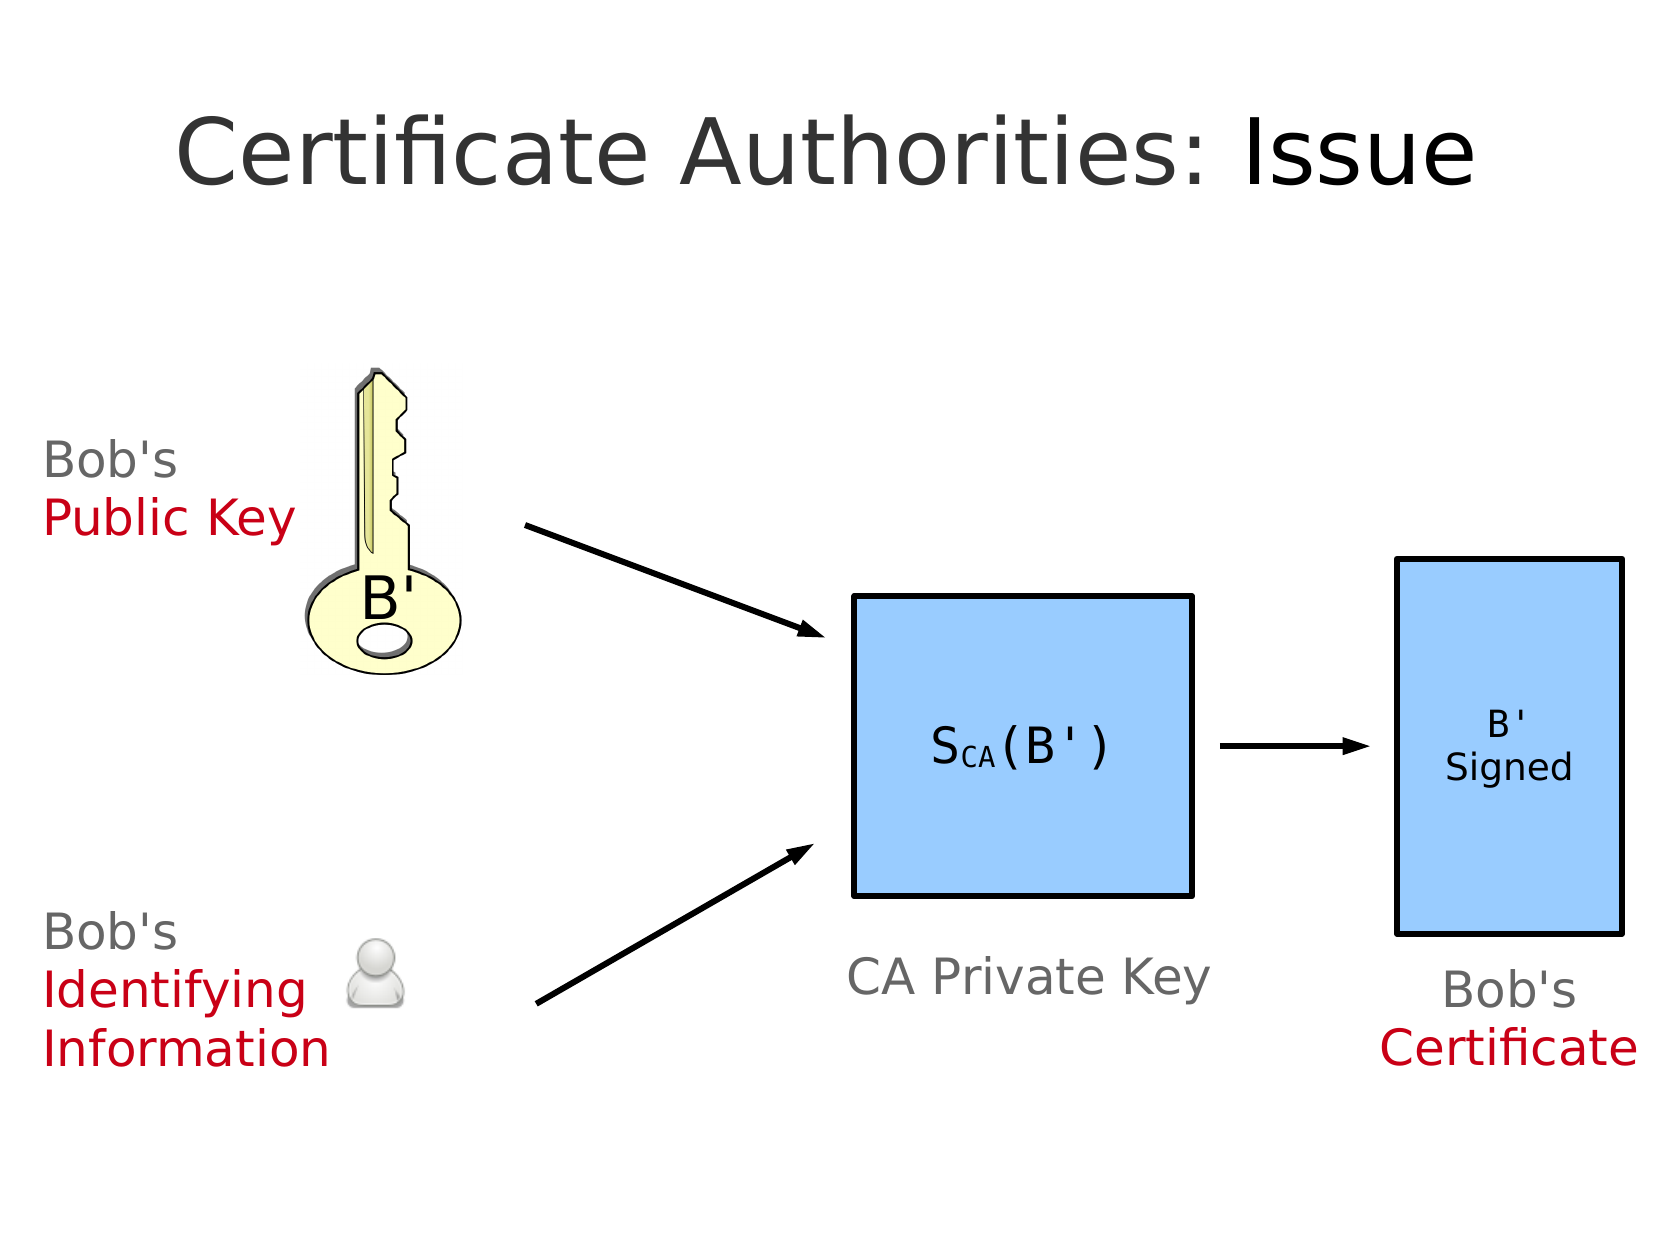

# Certificate Authorities: Issue
Bob's
Public Key
B'
Signed
SCA(B')
Bob's
Identifying
Information
CA Private Key
Bob's
Certificate